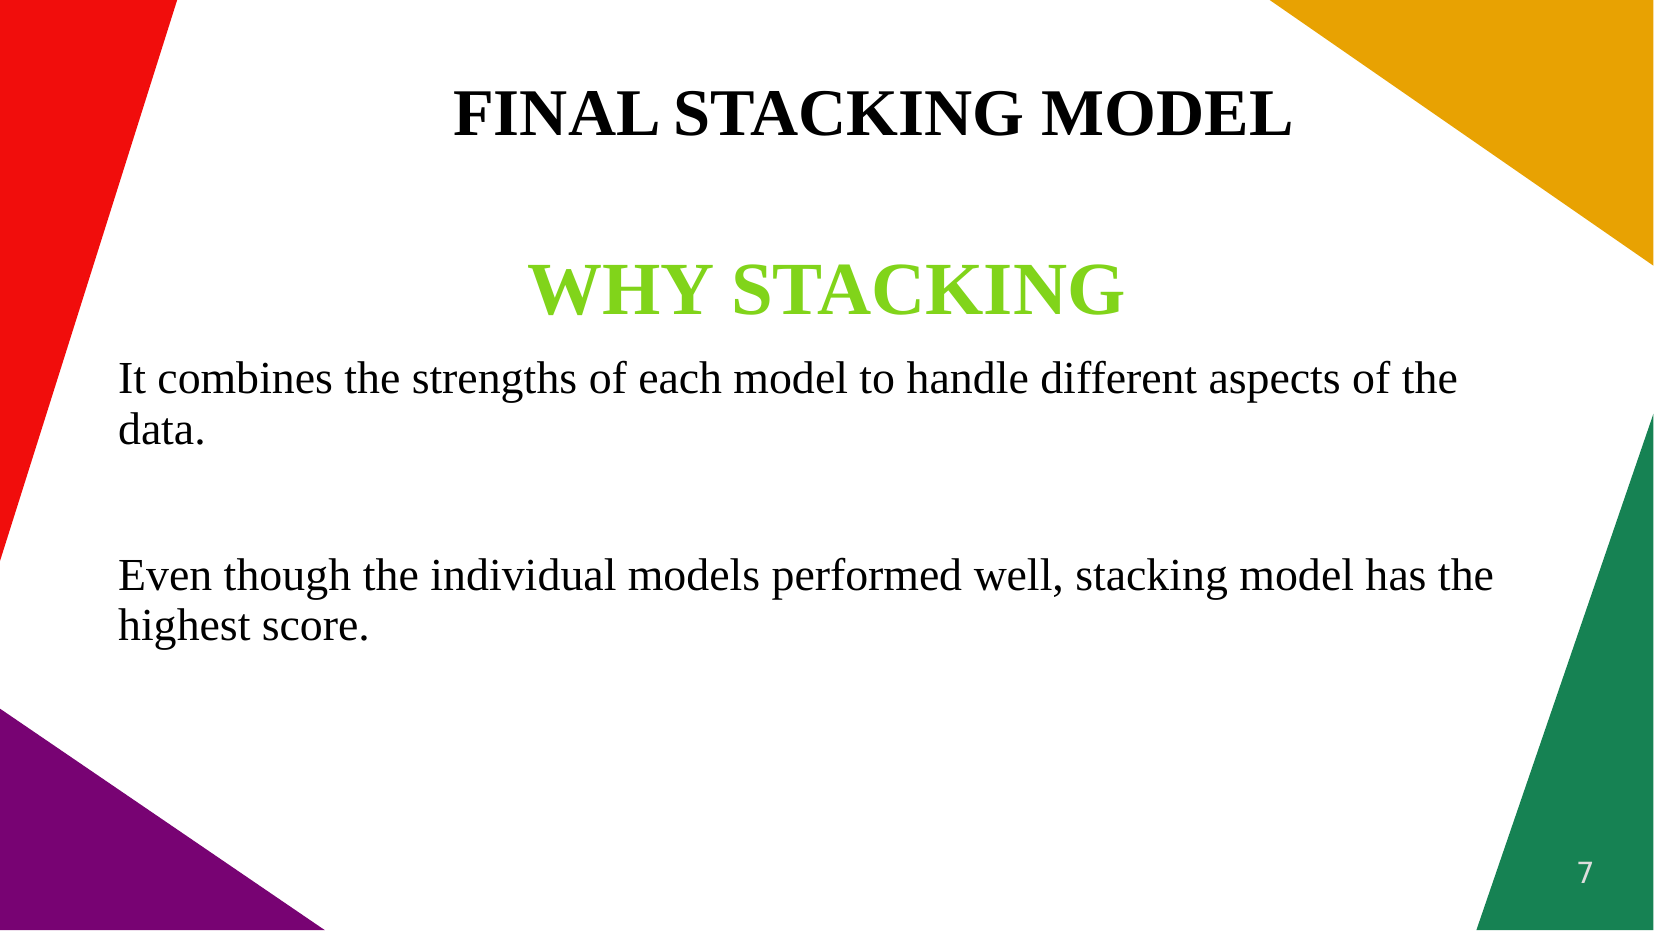

# FINAL STACKING MODEL
WHY STACKING
It combines the strengths of each model to handle different aspects of the data.
Even though the individual models performed well, stacking model has the highest score.
7